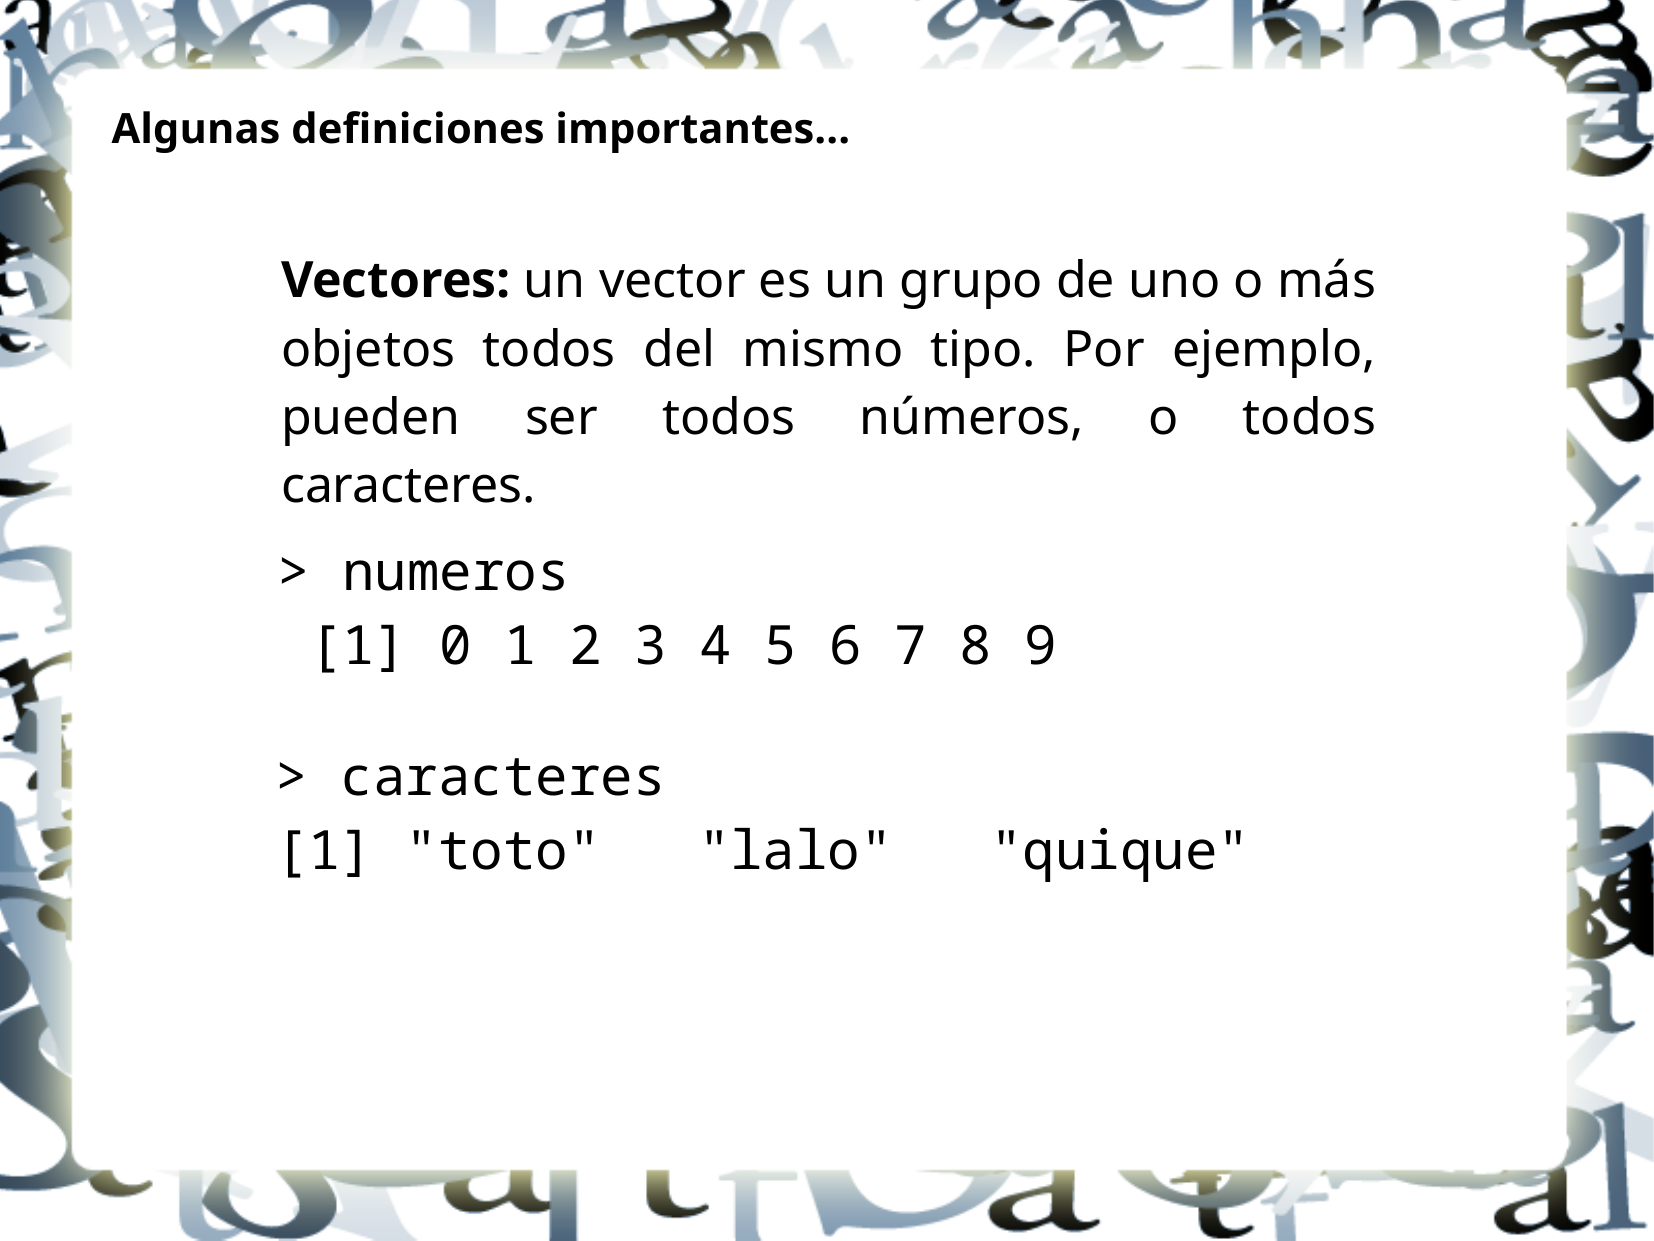

Algunas definiciones importantes...
Vectores: un vector es un grupo de uno o más objetos todos del mismo tipo. Por ejemplo, pueden ser todos números, o todos caracteres.
> numeros
 [1] 0 1 2 3 4 5 6 7 8 9
> caracteres
[1] "toto" "lalo" "quique"